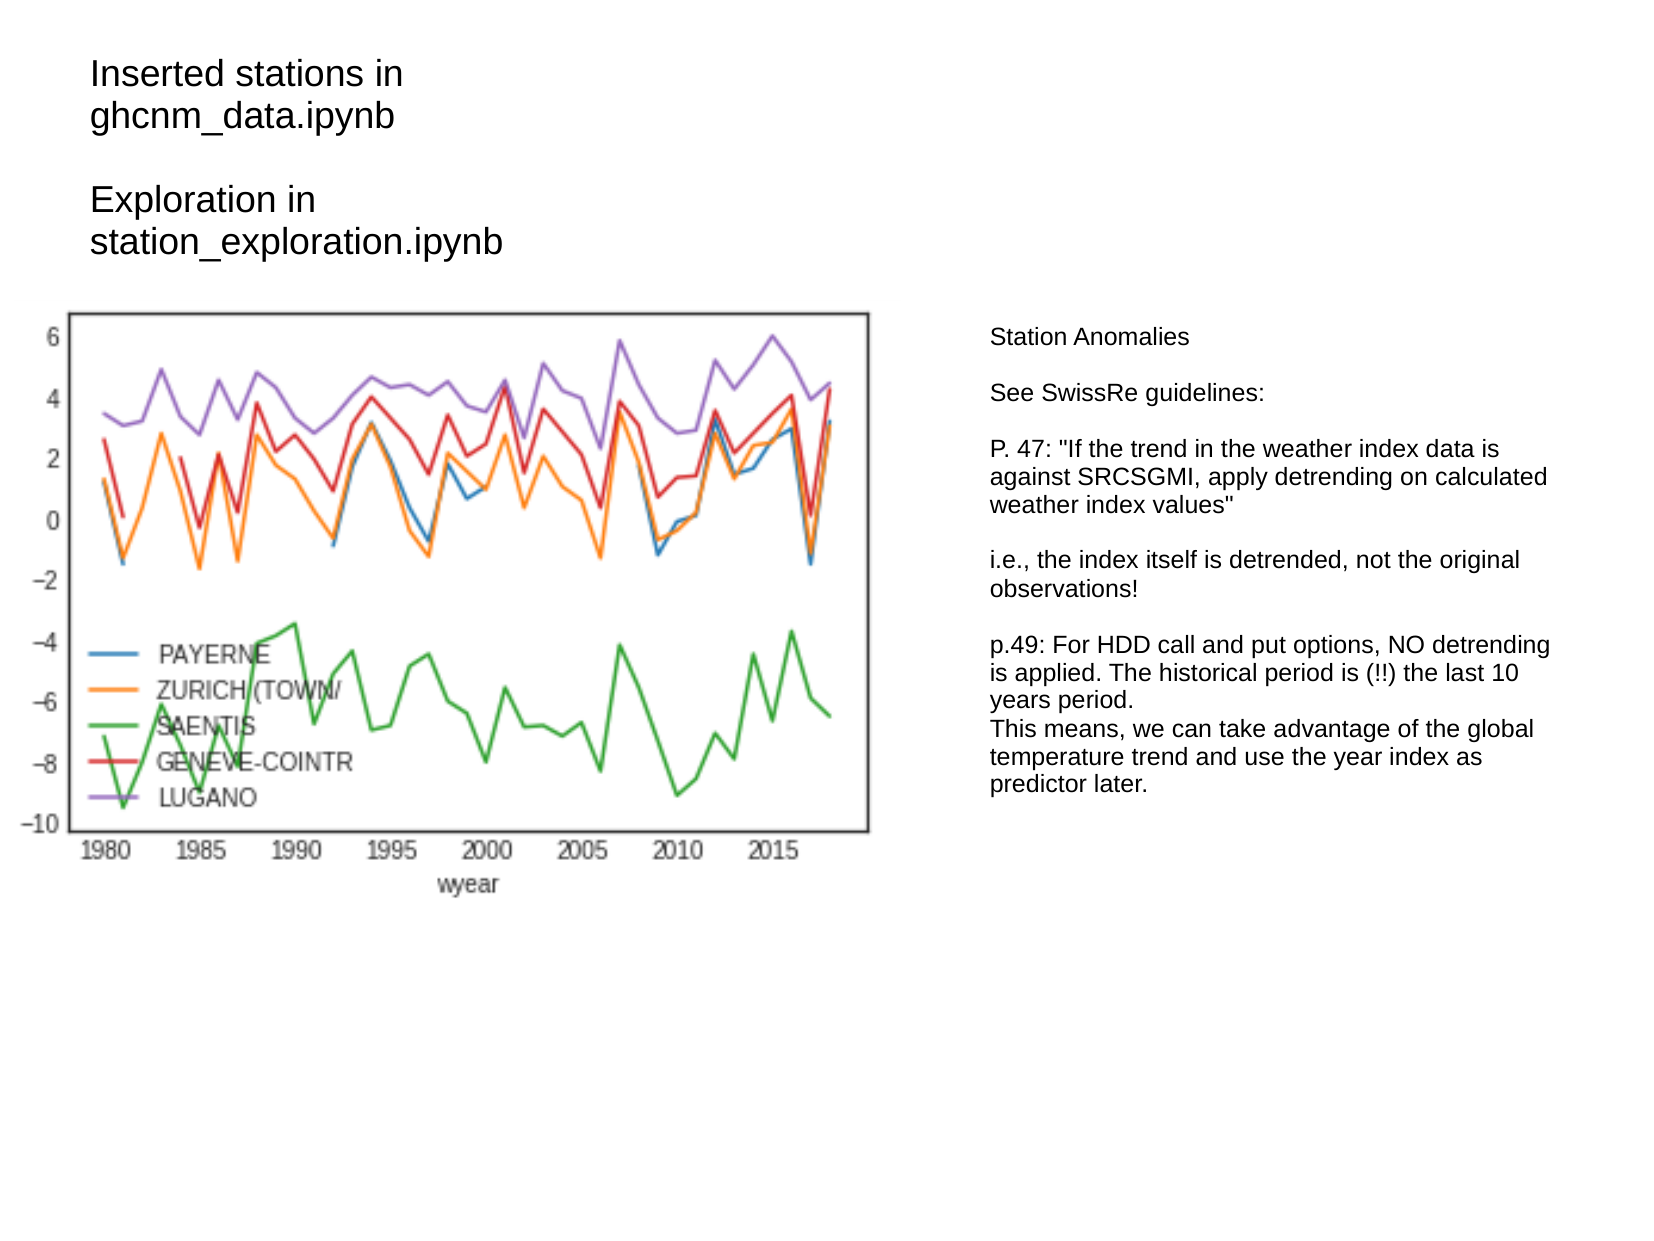

Inserted stations in
ghcnm_data.ipynb
Exploration in
station_exploration.ipynb
Station Anomalies
See SwissRe guidelines:
P. 47: "If the trend in the weather index data is against SRCSGMI, apply detrending on calculated weather index values"
i.e., the index itself is detrended, not the original observations!
p.49: For HDD call and put options, NO detrending is applied. The historical period is (!!) the last 10 years period.
This means, we can take advantage of the global temperature trend and use the year index as predictor later.